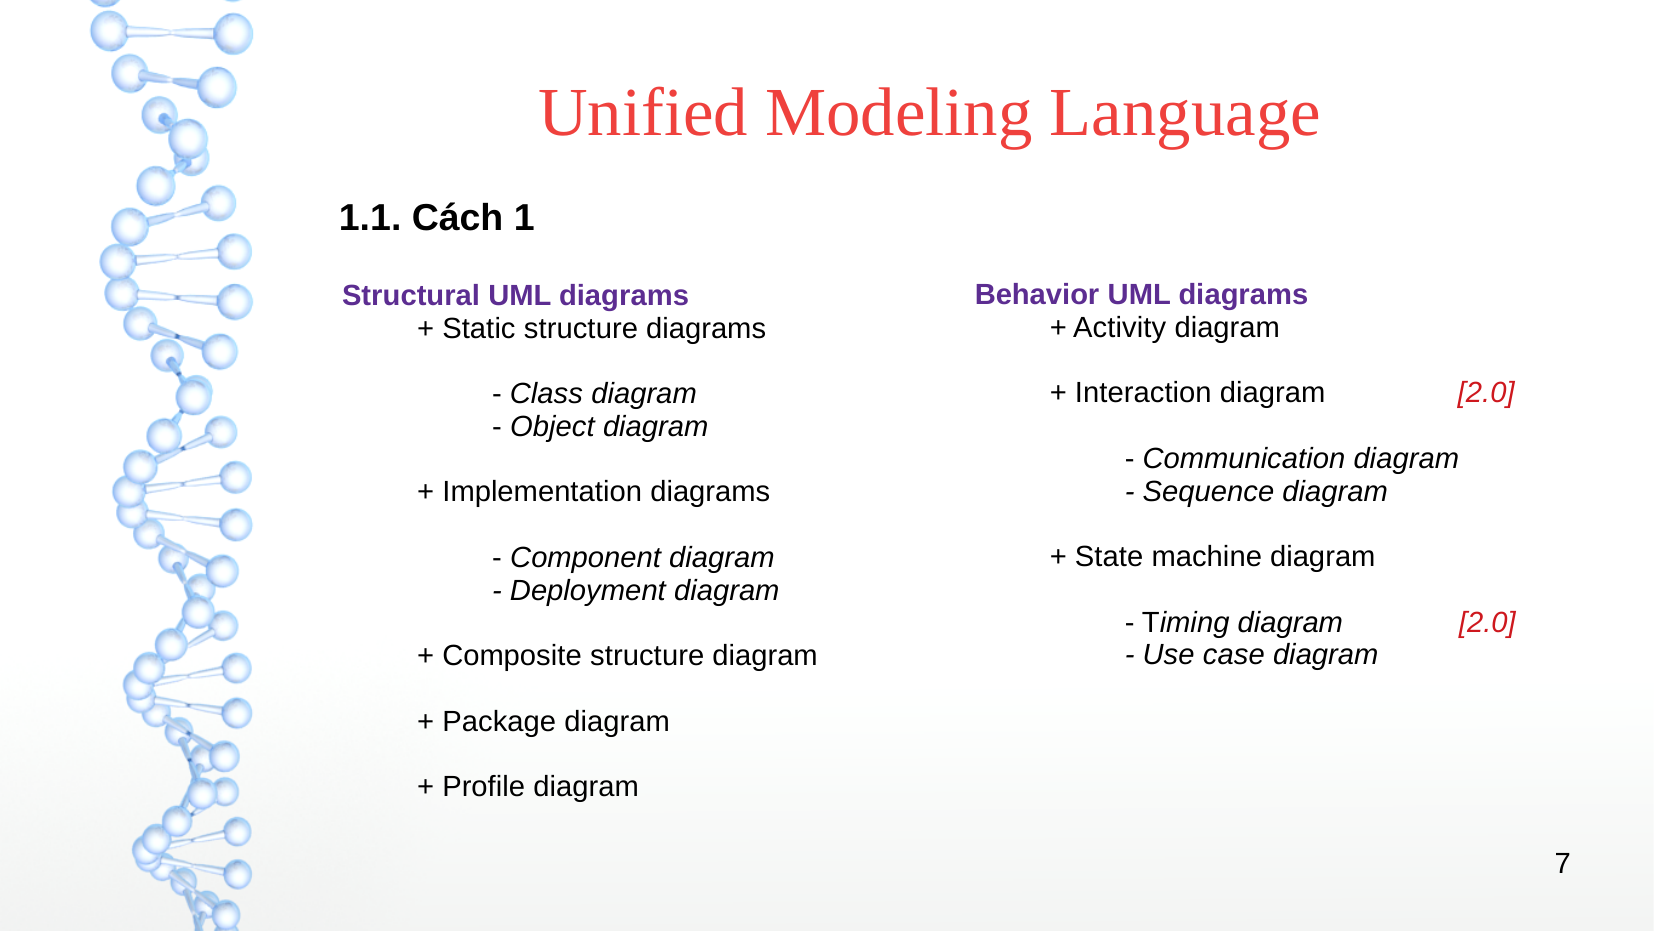

# Unified Modeling Language
1.1. Cách 1
Structural UML diagrams
	+ Static structure diagrams
		- Class diagram
		- Object diagram
	+ Implementation diagrams
		- Component diagram
		- Deployment diagram
	+ Composite structure diagram
	+ Package diagram
	+ Profile diagram
Behavior UML diagrams
	+ Activity diagram
	+ Interaction diagram [2.0]
		- Communication diagram
		- Sequence diagram
	+ State machine diagram
		- Timing diagram [2.0]
		- Use case diagram
7